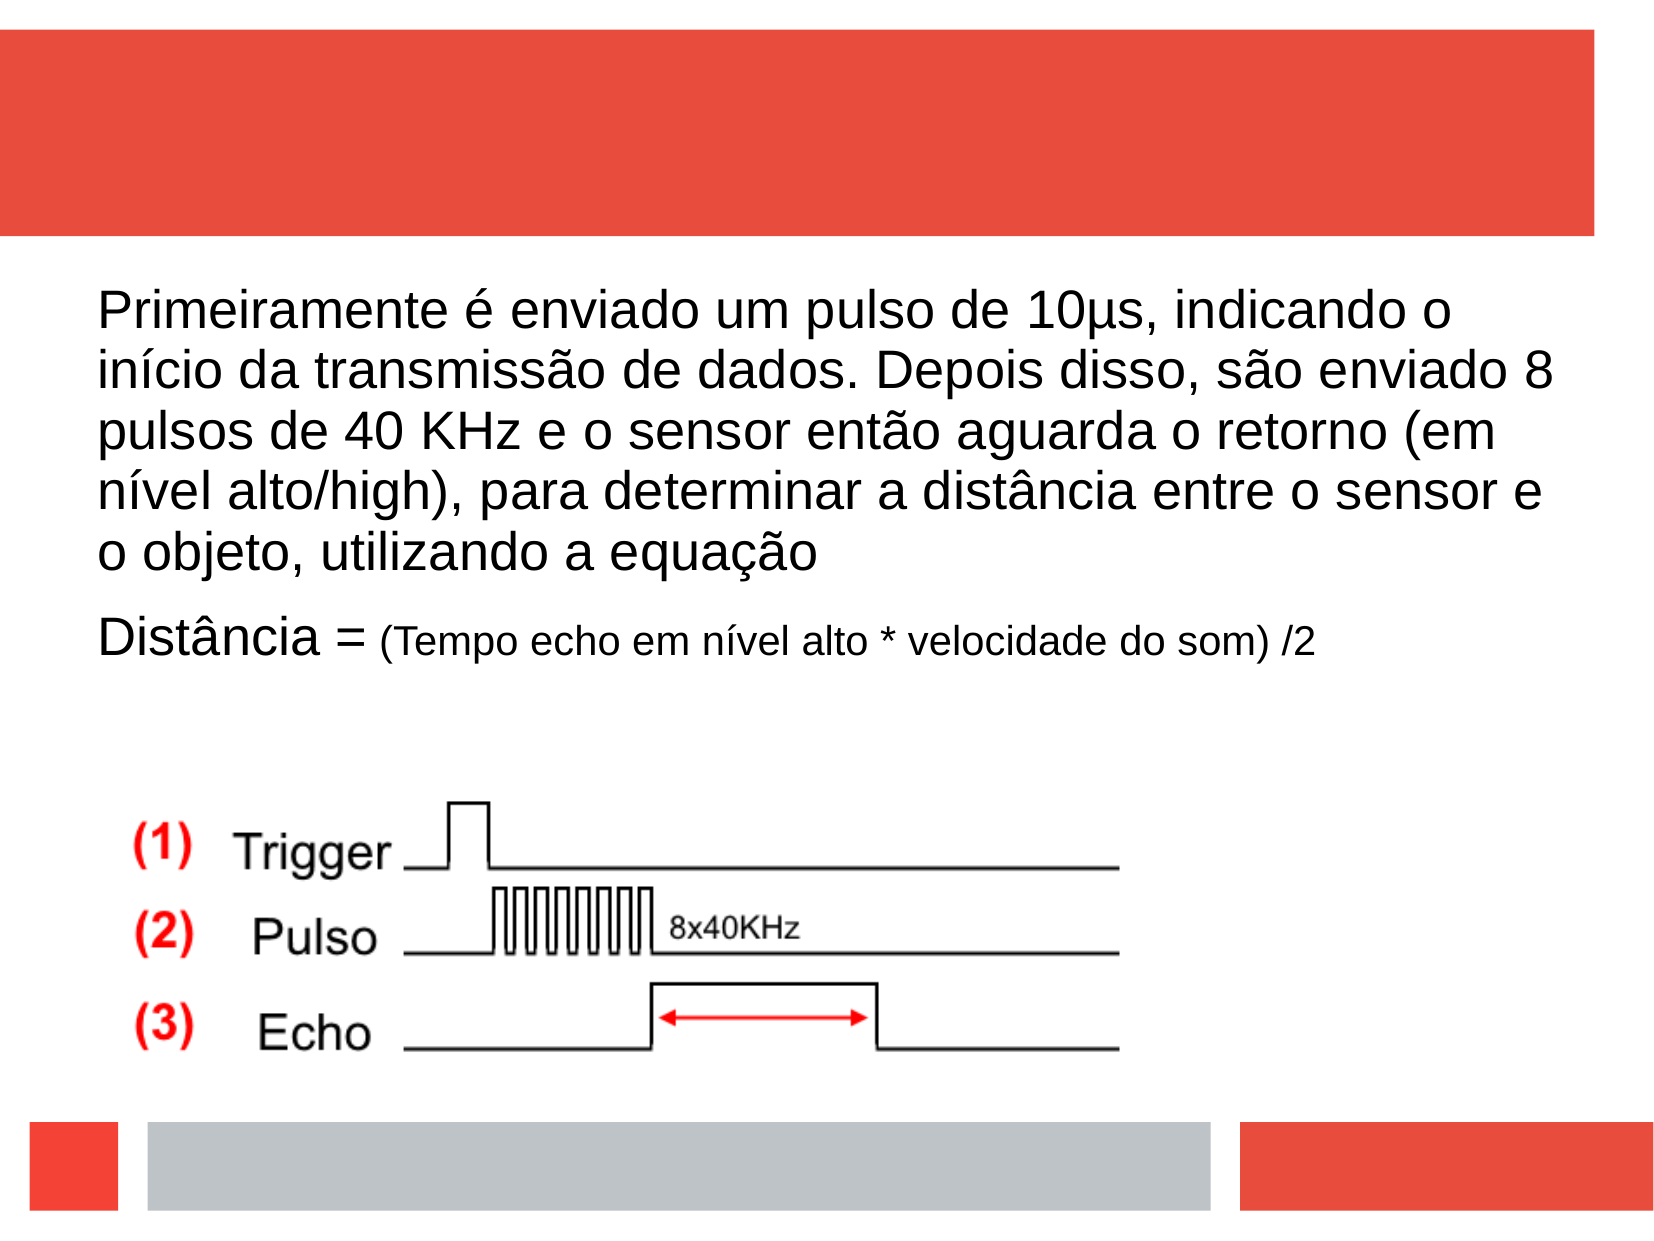

Primeiramente é enviado um pulso de 10µs, indicando o início da transmissão de dados. Depois disso, são enviado 8 pulsos de 40 KHz e o sensor então aguarda o retorno (em nível alto/high), para determinar a distância entre o sensor e o objeto, utilizando a equação
Distância = (Tempo echo em nível alto * velocidade do som) /2